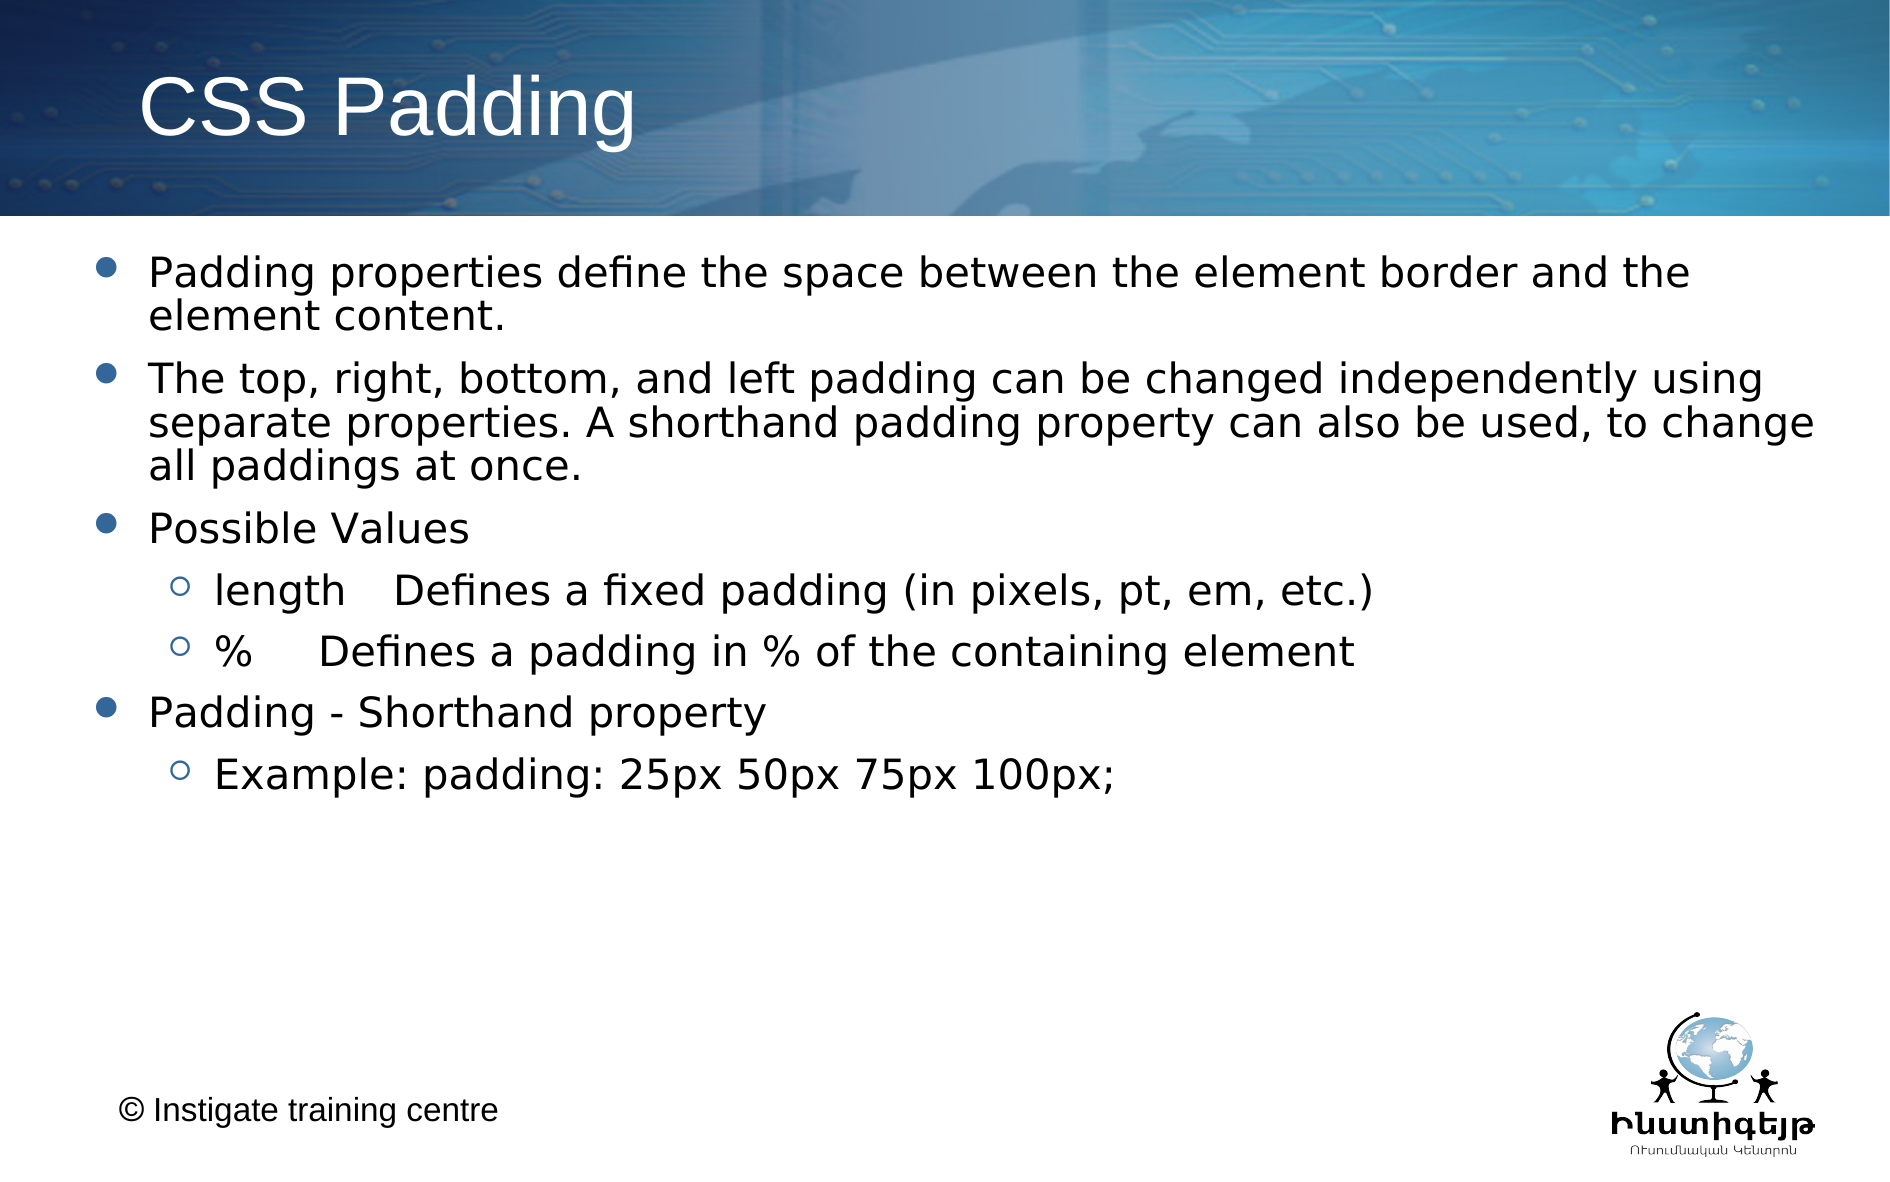

CSS Padding
# Padding properties define the space between the element border and the element content.
The top, right, bottom, and left padding can be changed independently using separate properties. A shorthand padding property can also be used, to change all paddings at once.
Possible Values
length	Defines a fixed padding (in pixels, pt, em, etc.)
%	Defines a padding in % of the containing element
Padding - Shorthand property
Example: padding: 25px 50px 75px 100px;